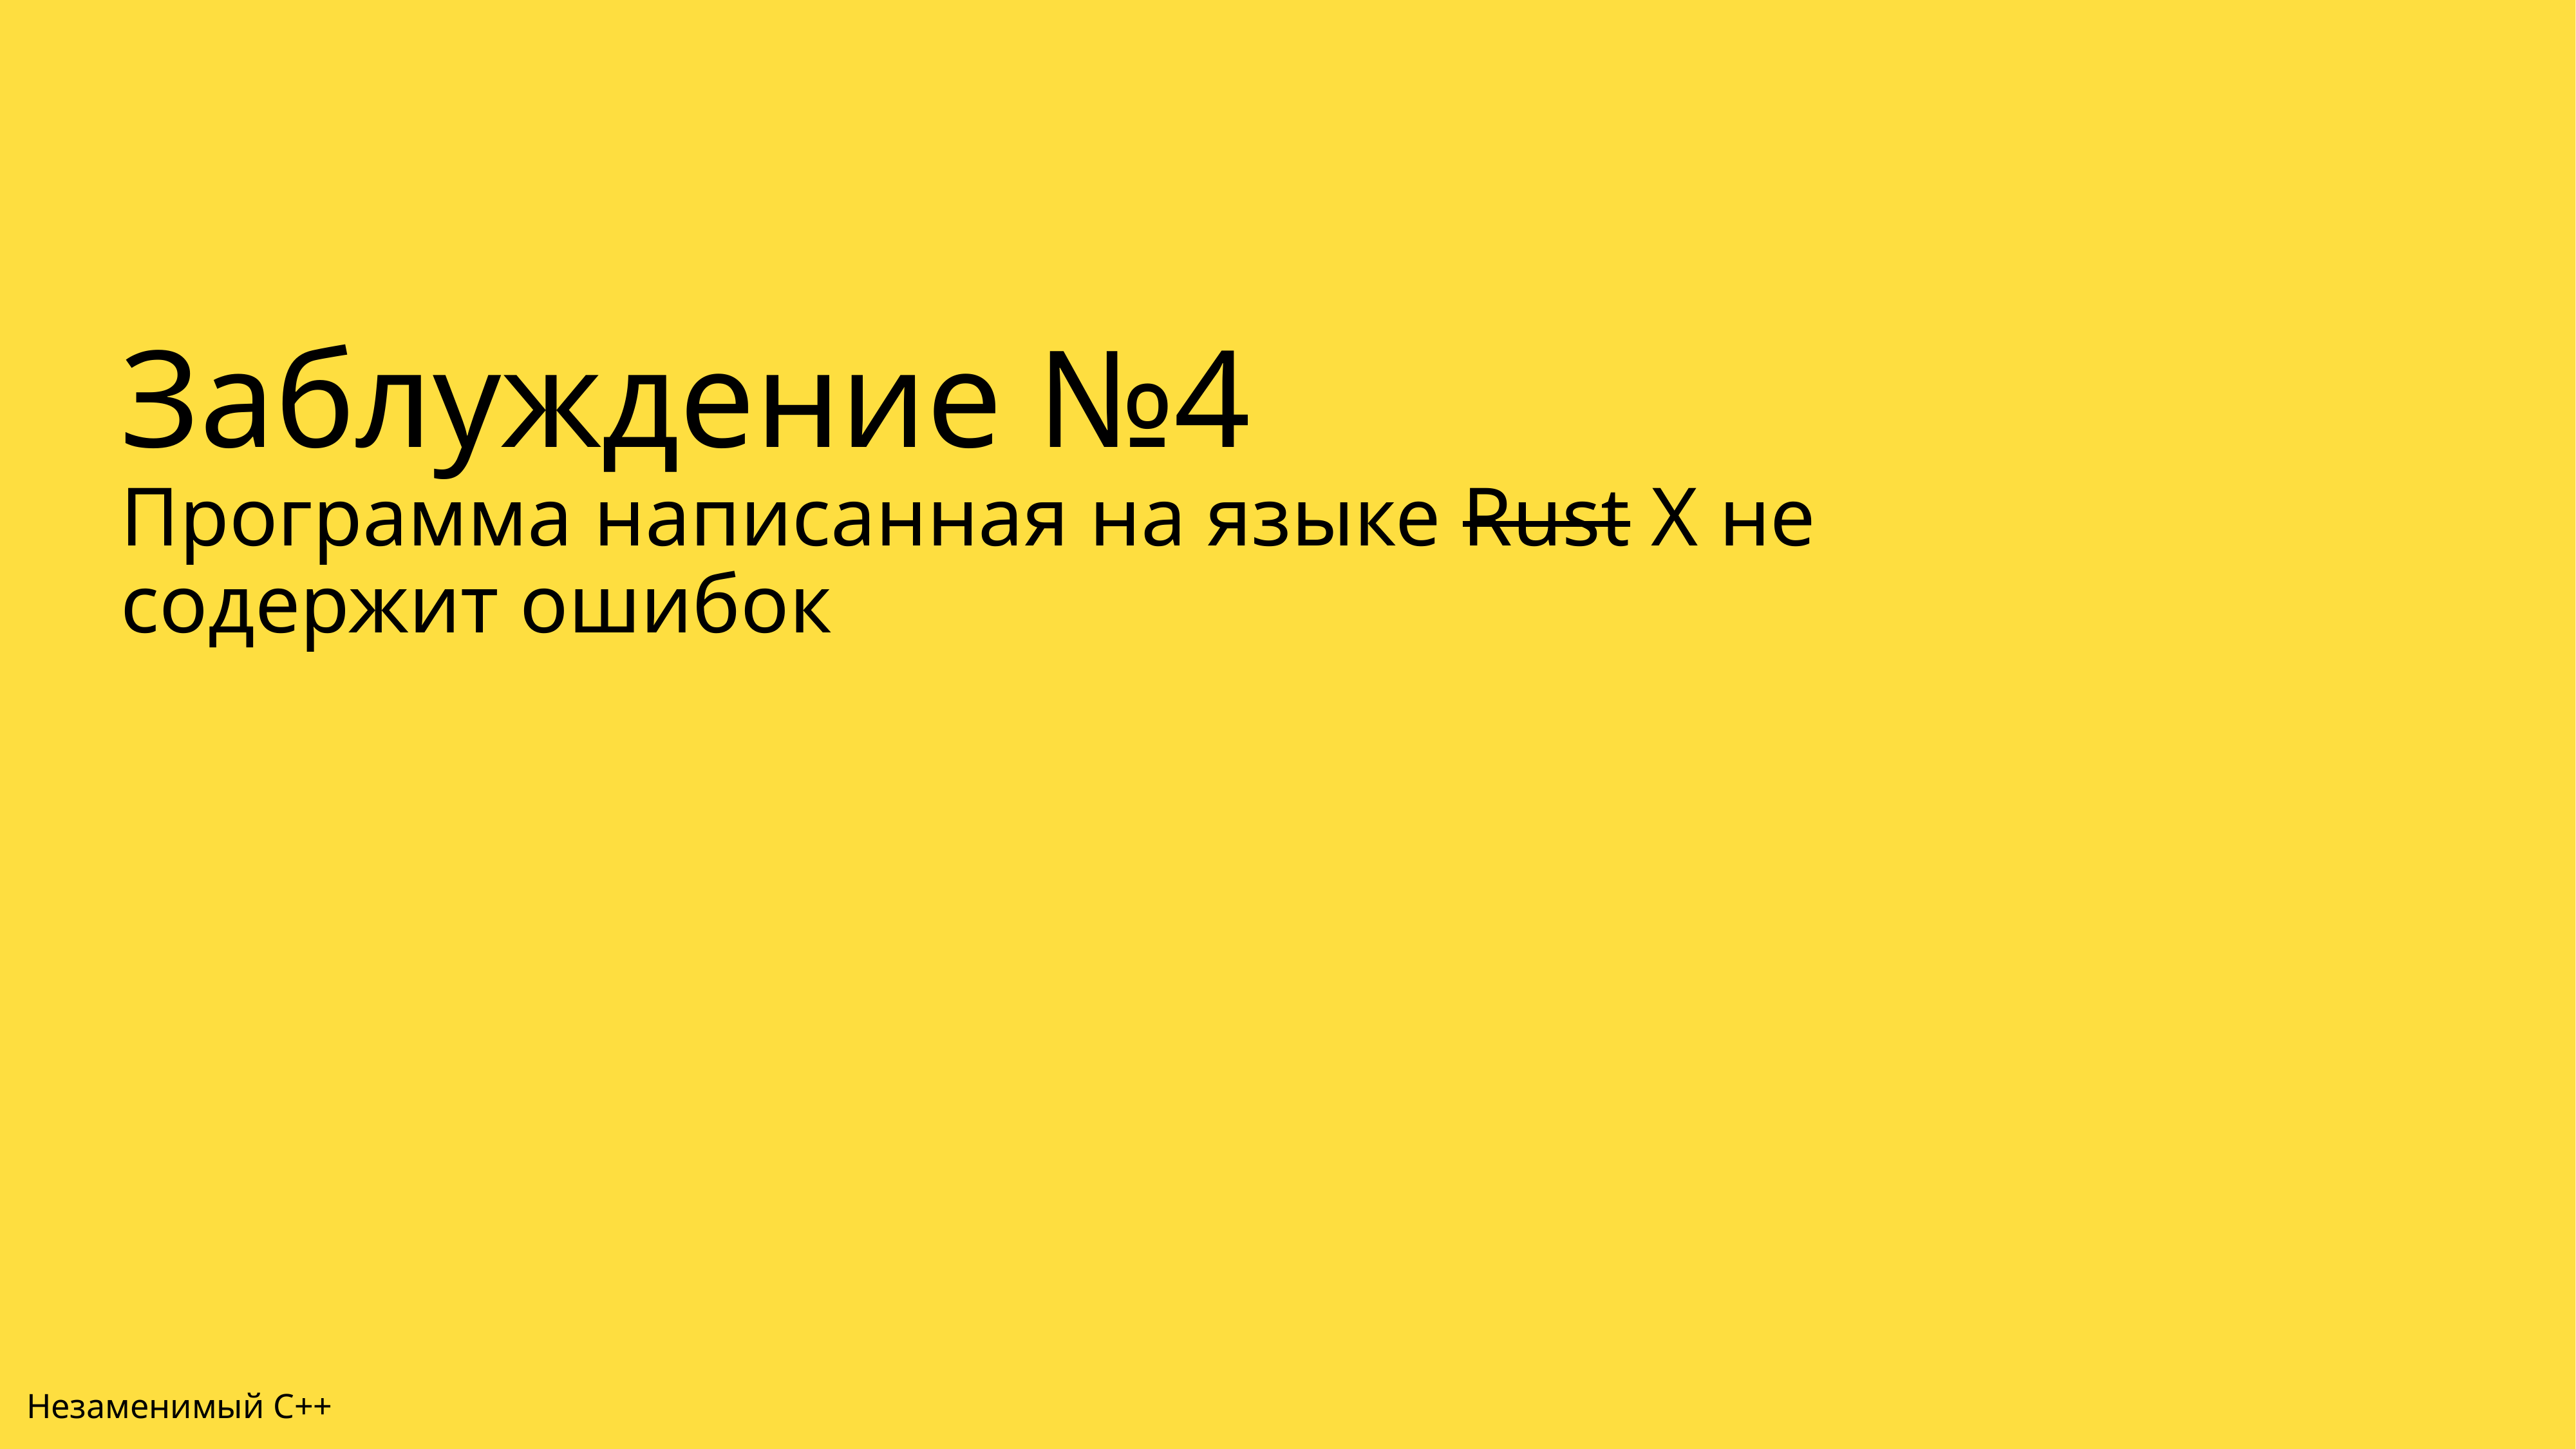

# Заблуждение №4 Программа написанная на языке Rust X не содержит ошибок
Незаменимый C++